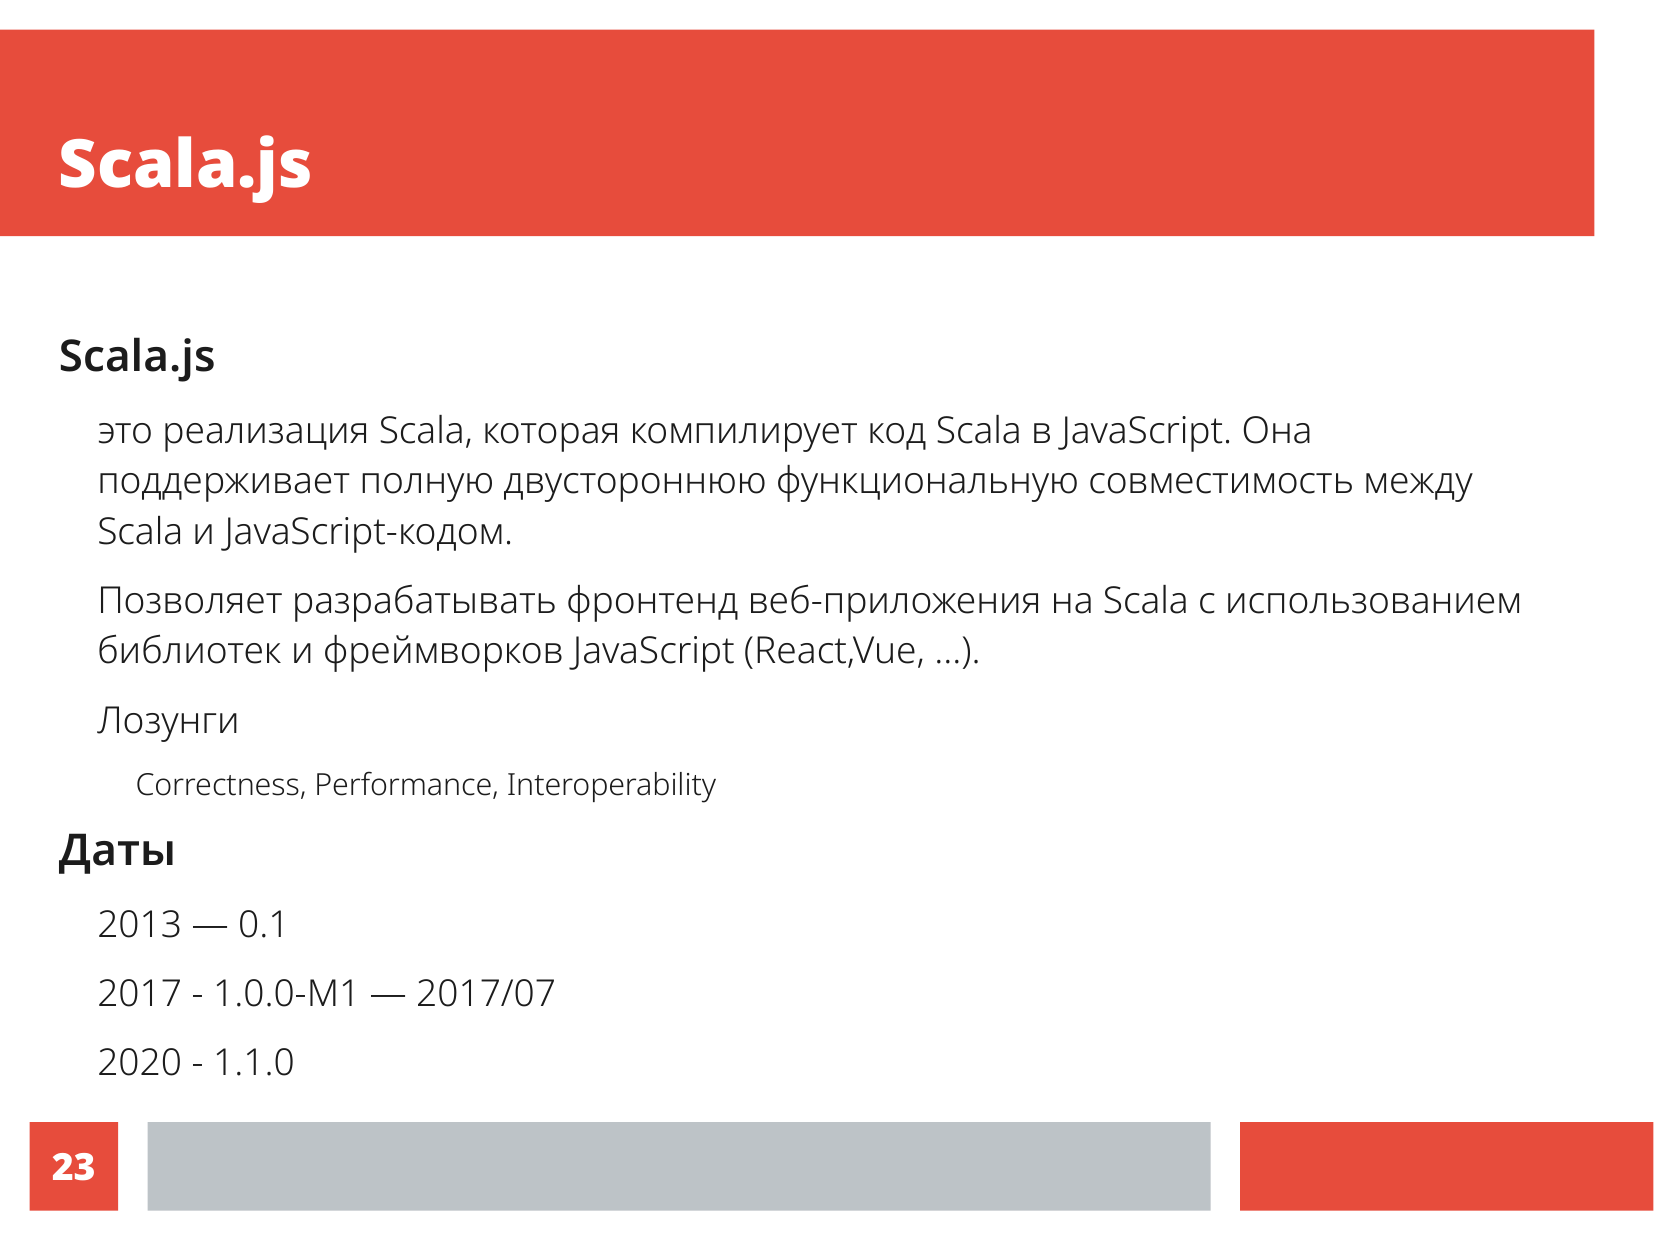

# Scala.js
Scala.js
это реализация Scala, которая компилирует код Scala в JavaScript. Она поддерживает полную двустороннюю функциональную совместимость между Scala и JavaScript-кодом.
Позволяет разрабатывать фронтенд веб-приложения на Scala с использованием библиотек и фреймворков JavaScript (React,Vue, ...).
Лозунги
Correctness, Performance, Interoperability
Даты
2013 — 0.1
2017 - 1.0.0-M1 — 2017/07
2020 - 1.1.0
23